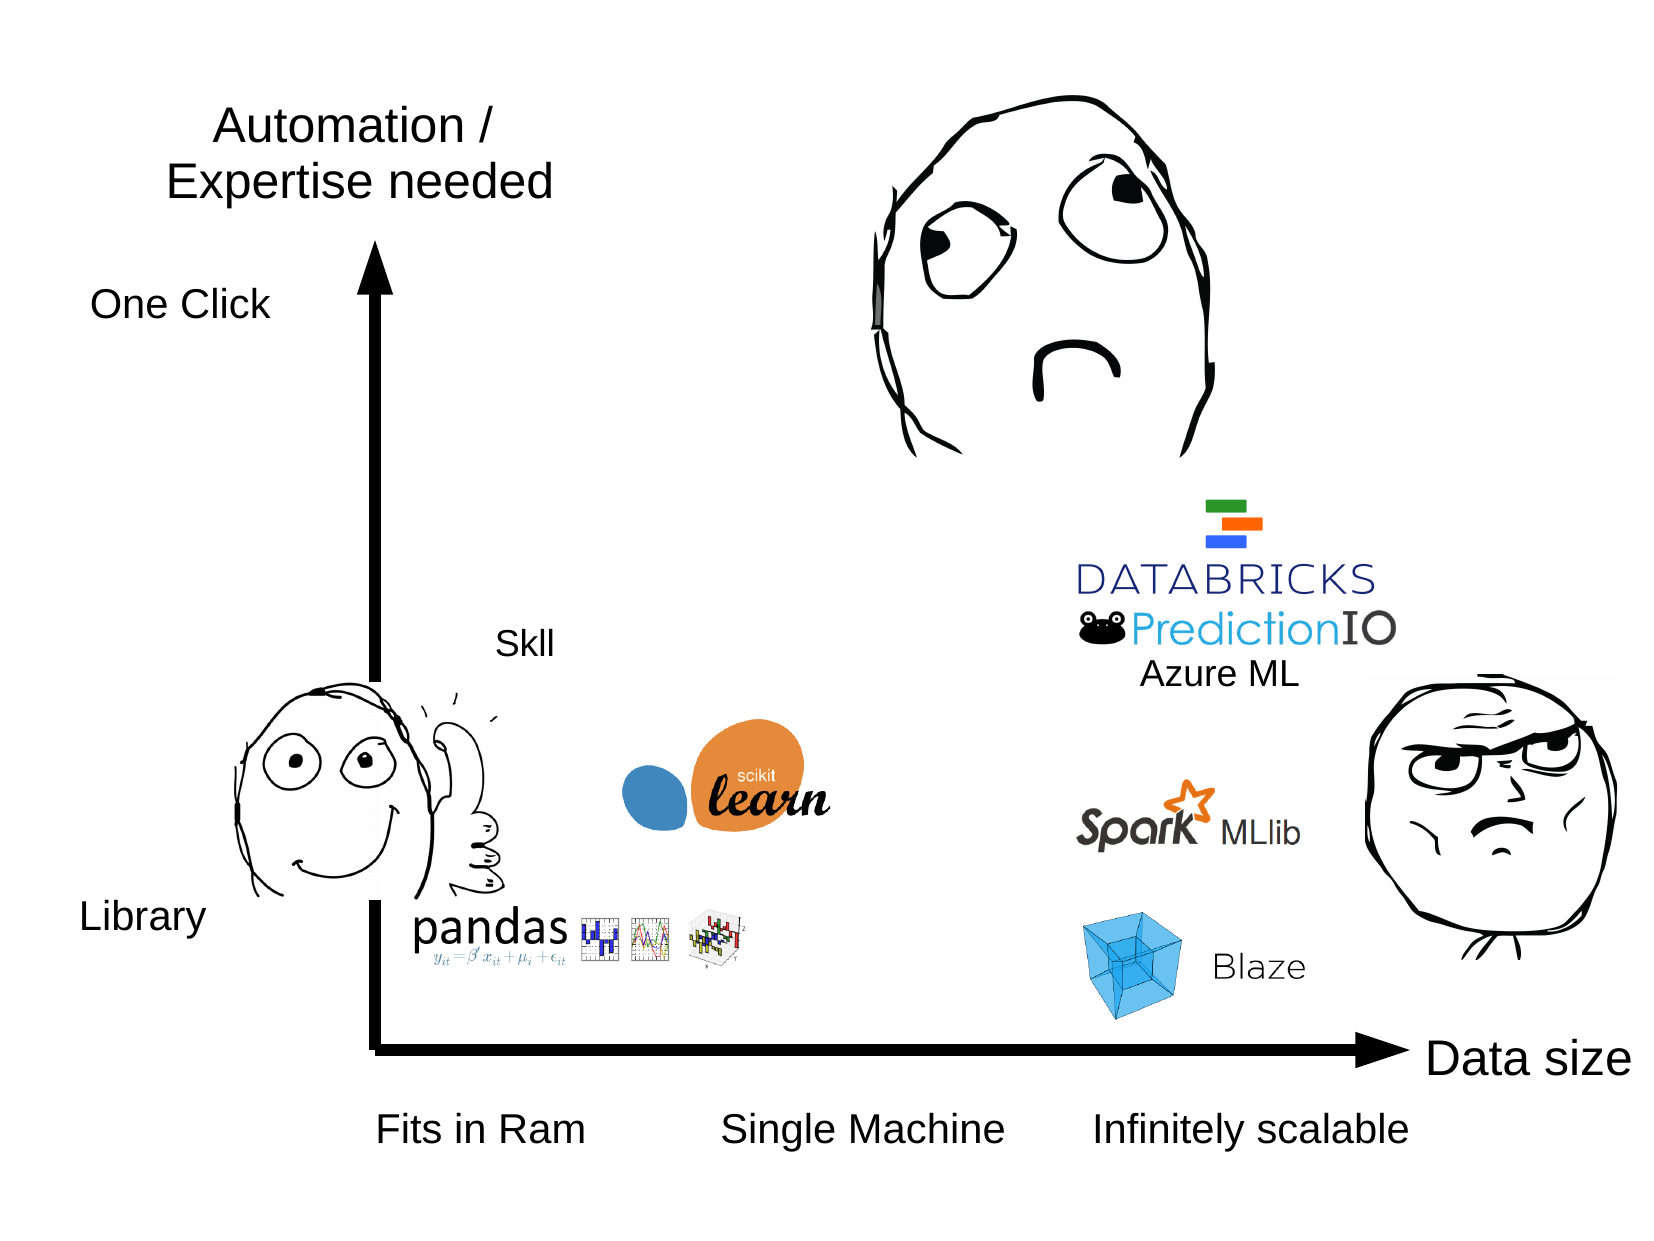

Automation /
Expertise needed
One Click
Skll
Azure ML
Library
Data size
Fits in Ram
Single Machine
Infinitely scalable